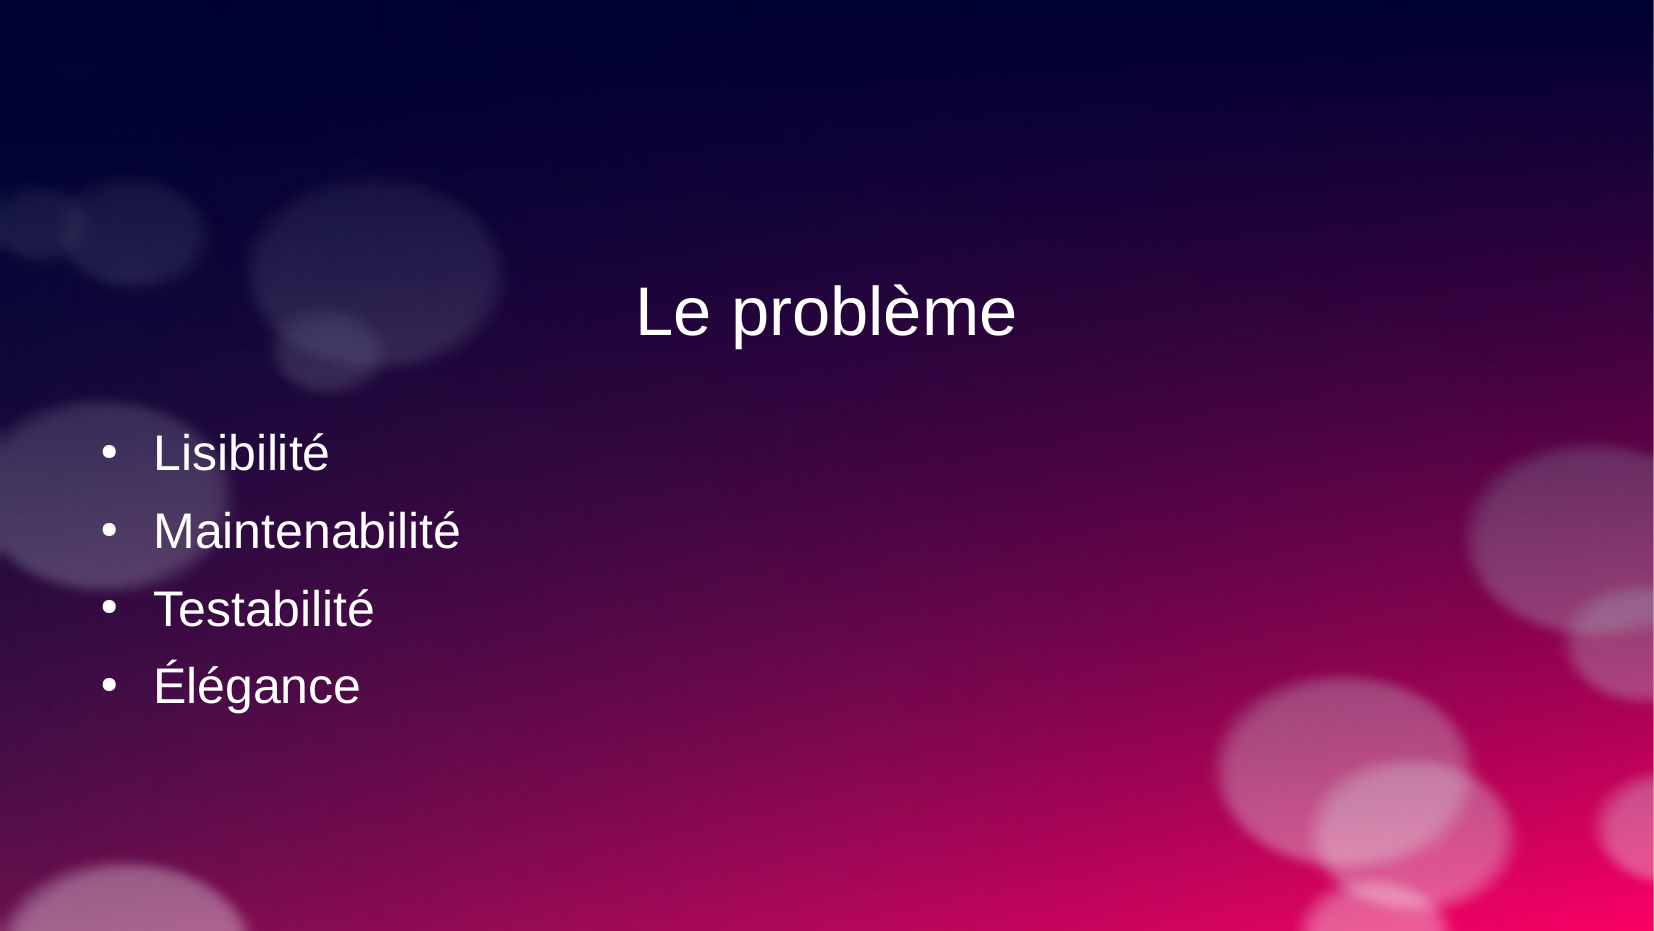

# Le problème
Lisibilité
Maintenabilité
Testabilité
Élégance